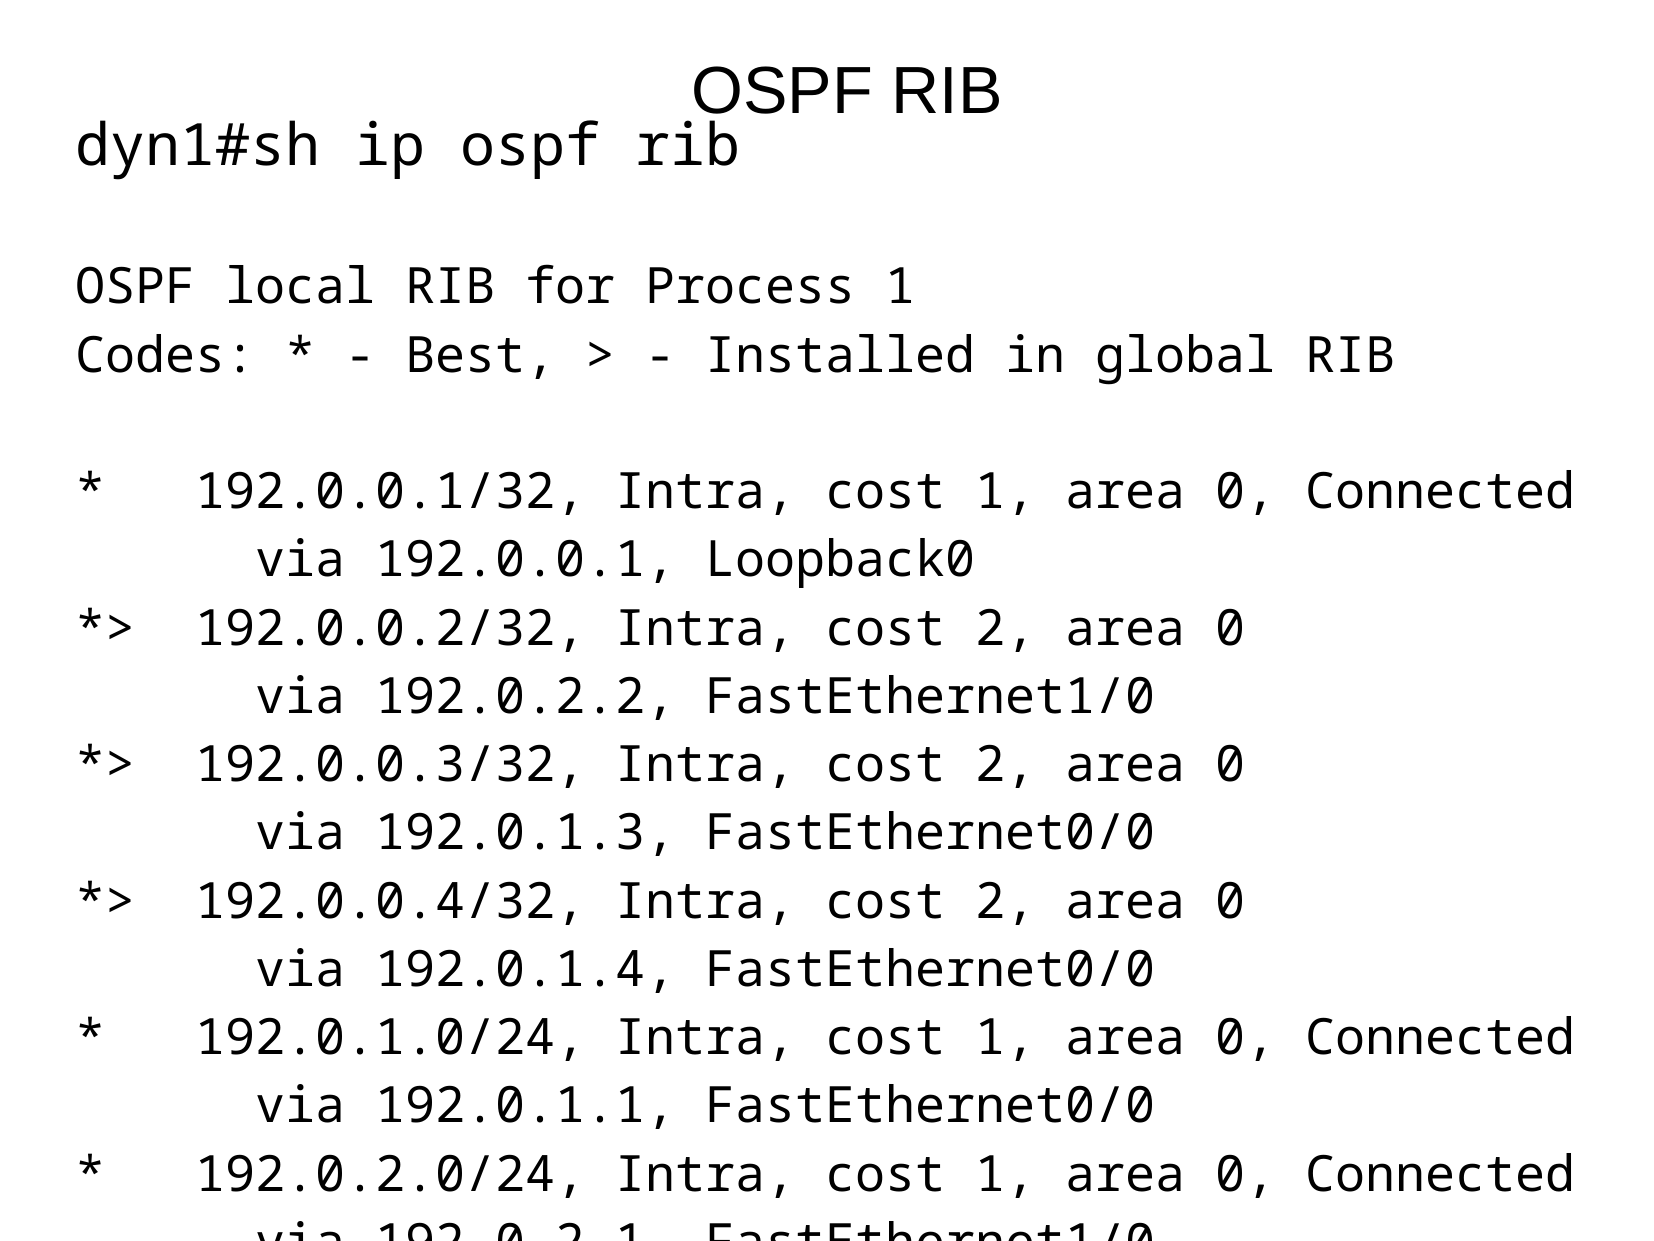

# OSPF RIB
dyn1#sh ip ospf rib
OSPF local RIB for Process 1
Codes: * - Best, > - Installed in global RIB
* 192.0.0.1/32, Intra, cost 1, area 0, Connected
 via 192.0.0.1, Loopback0
*> 192.0.0.2/32, Intra, cost 2, area 0
 via 192.0.2.2, FastEthernet1/0
*> 192.0.0.3/32, Intra, cost 2, area 0
 via 192.0.1.3, FastEthernet0/0
*> 192.0.0.4/32, Intra, cost 2, area 0
 via 192.0.1.4, FastEthernet0/0
* 192.0.1.0/24, Intra, cost 1, area 0, Connected
 via 192.0.1.1, FastEthernet0/0
* 192.0.2.0/24, Intra, cost 1, area 0, Connected
 via 192.0.2.1, FastEthernet1/0